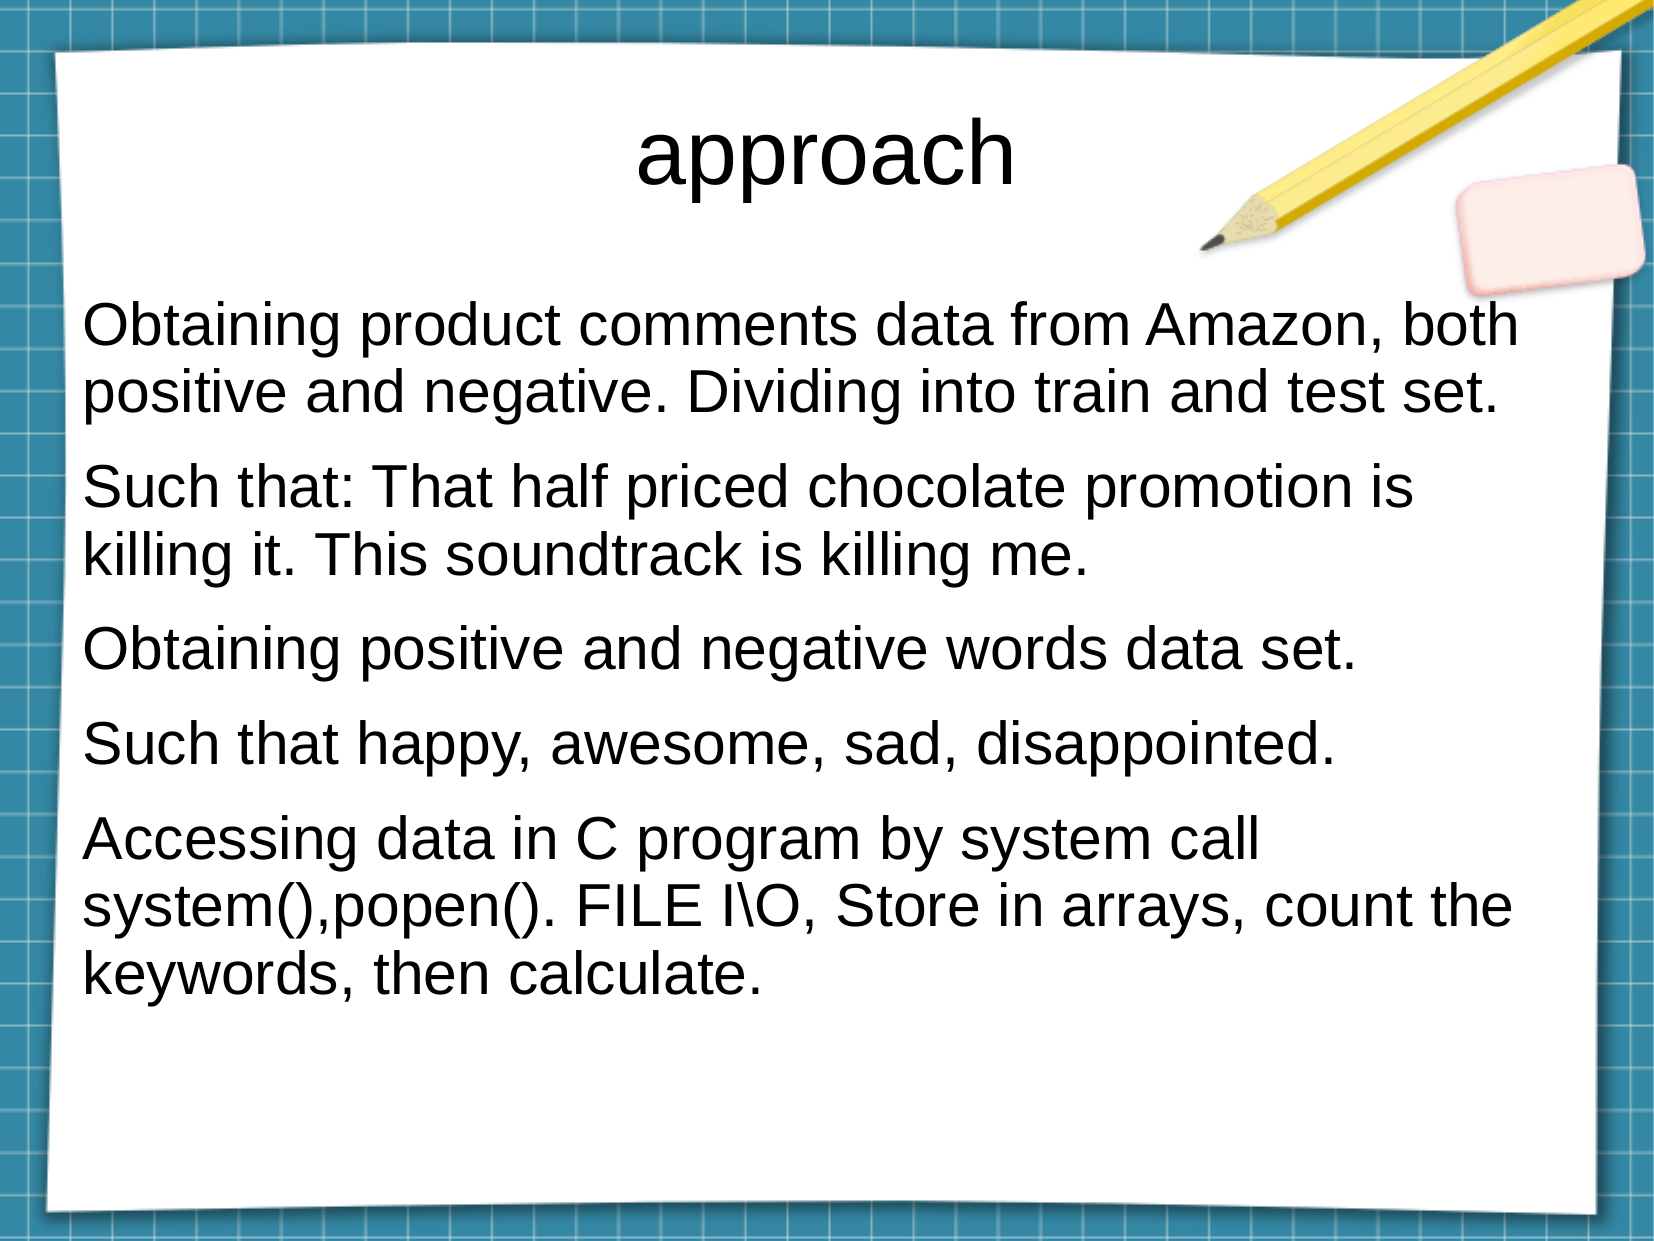

# approach
Obtaining product comments data from Amazon, both positive and negative. Dividing into train and test set.
Such that: That half priced chocolate promotion is killing it. This soundtrack is killing me.
Obtaining positive and negative words data set.
Such that happy, awesome, sad, disappointed.
Accessing data in C program by system call system(),popen(). FILE I\O, Store in arrays, count the keywords, then calculate.